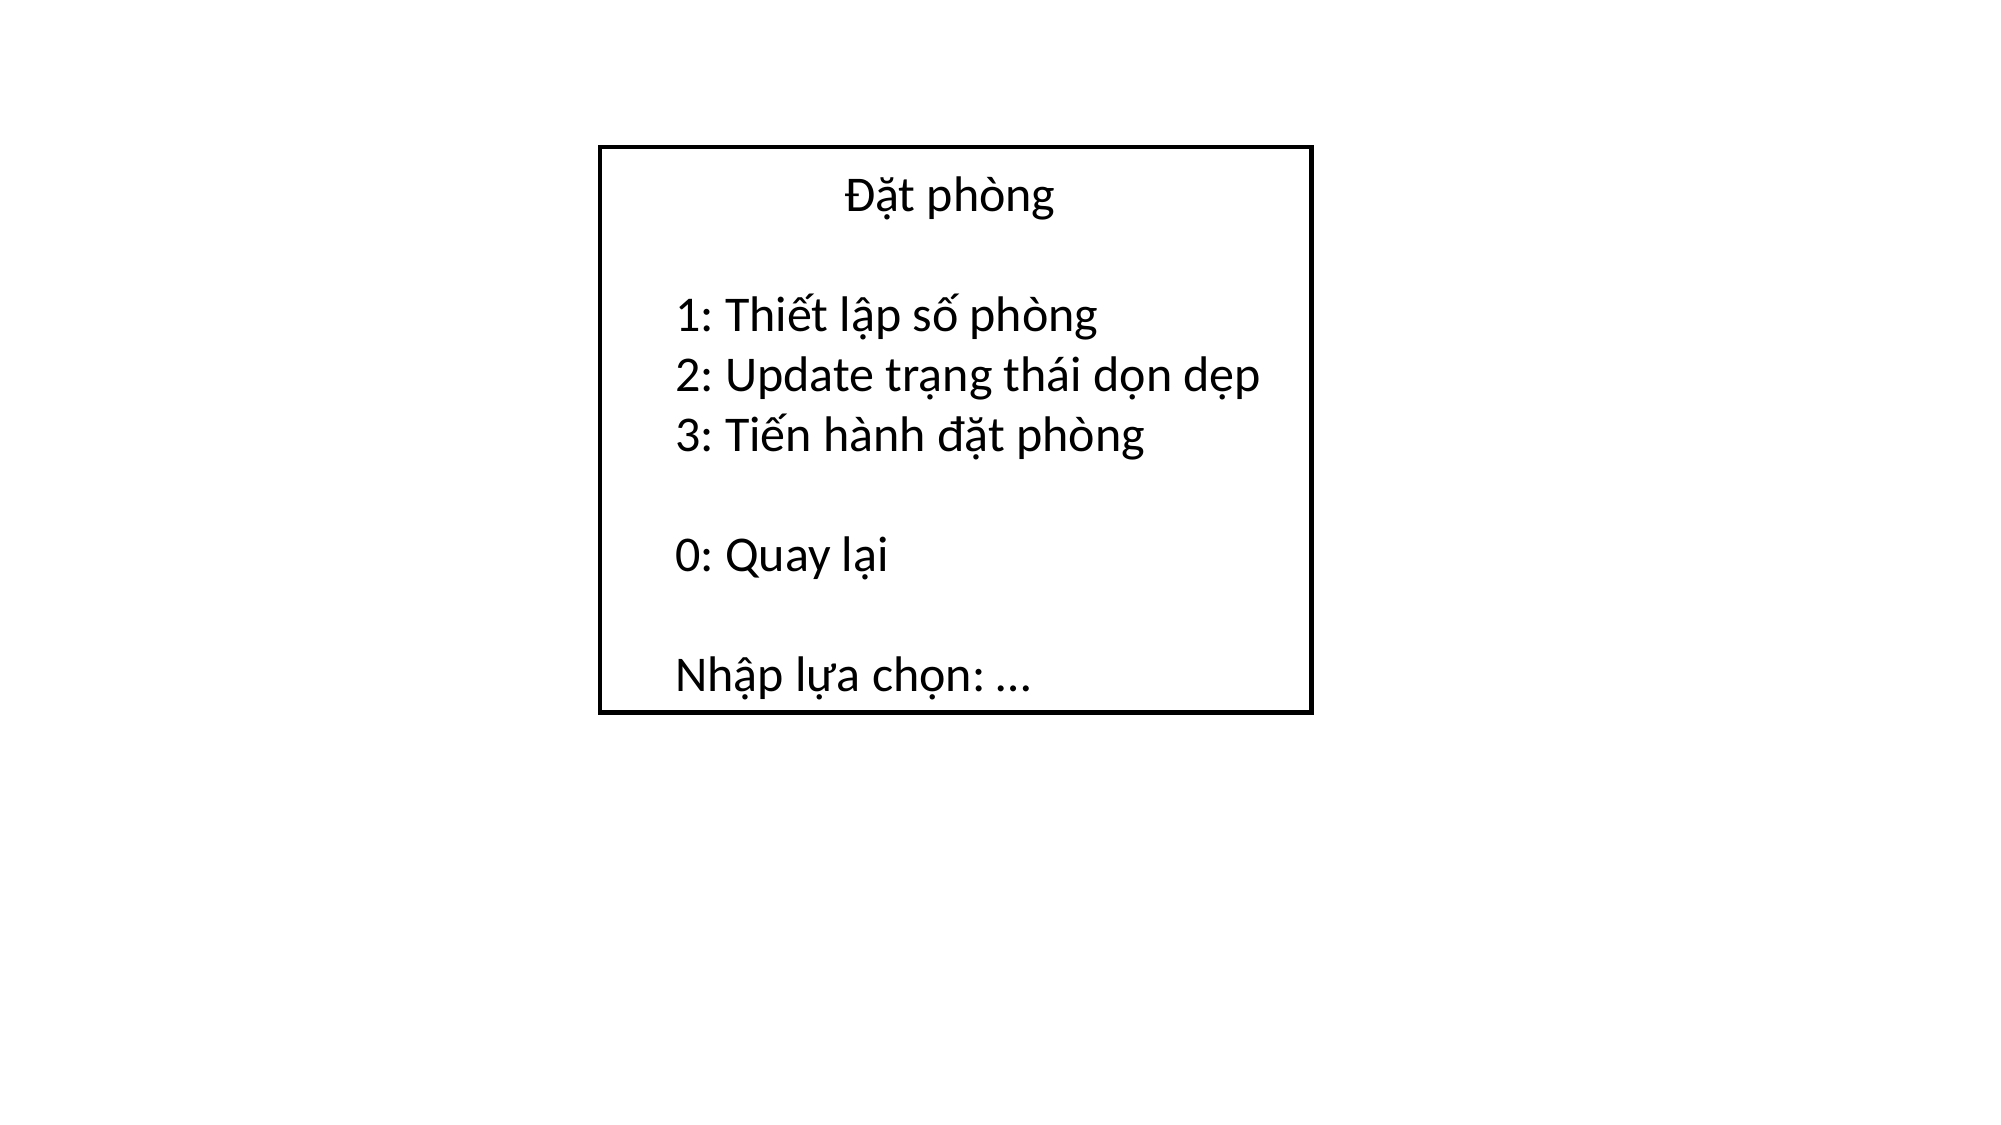

Đặt phòng
1: Thiết lập số phòng
2: Update trạng thái dọn dẹp
3: Tiến hành đặt phòng
0: Quay lại
Nhập lựa chọn: …